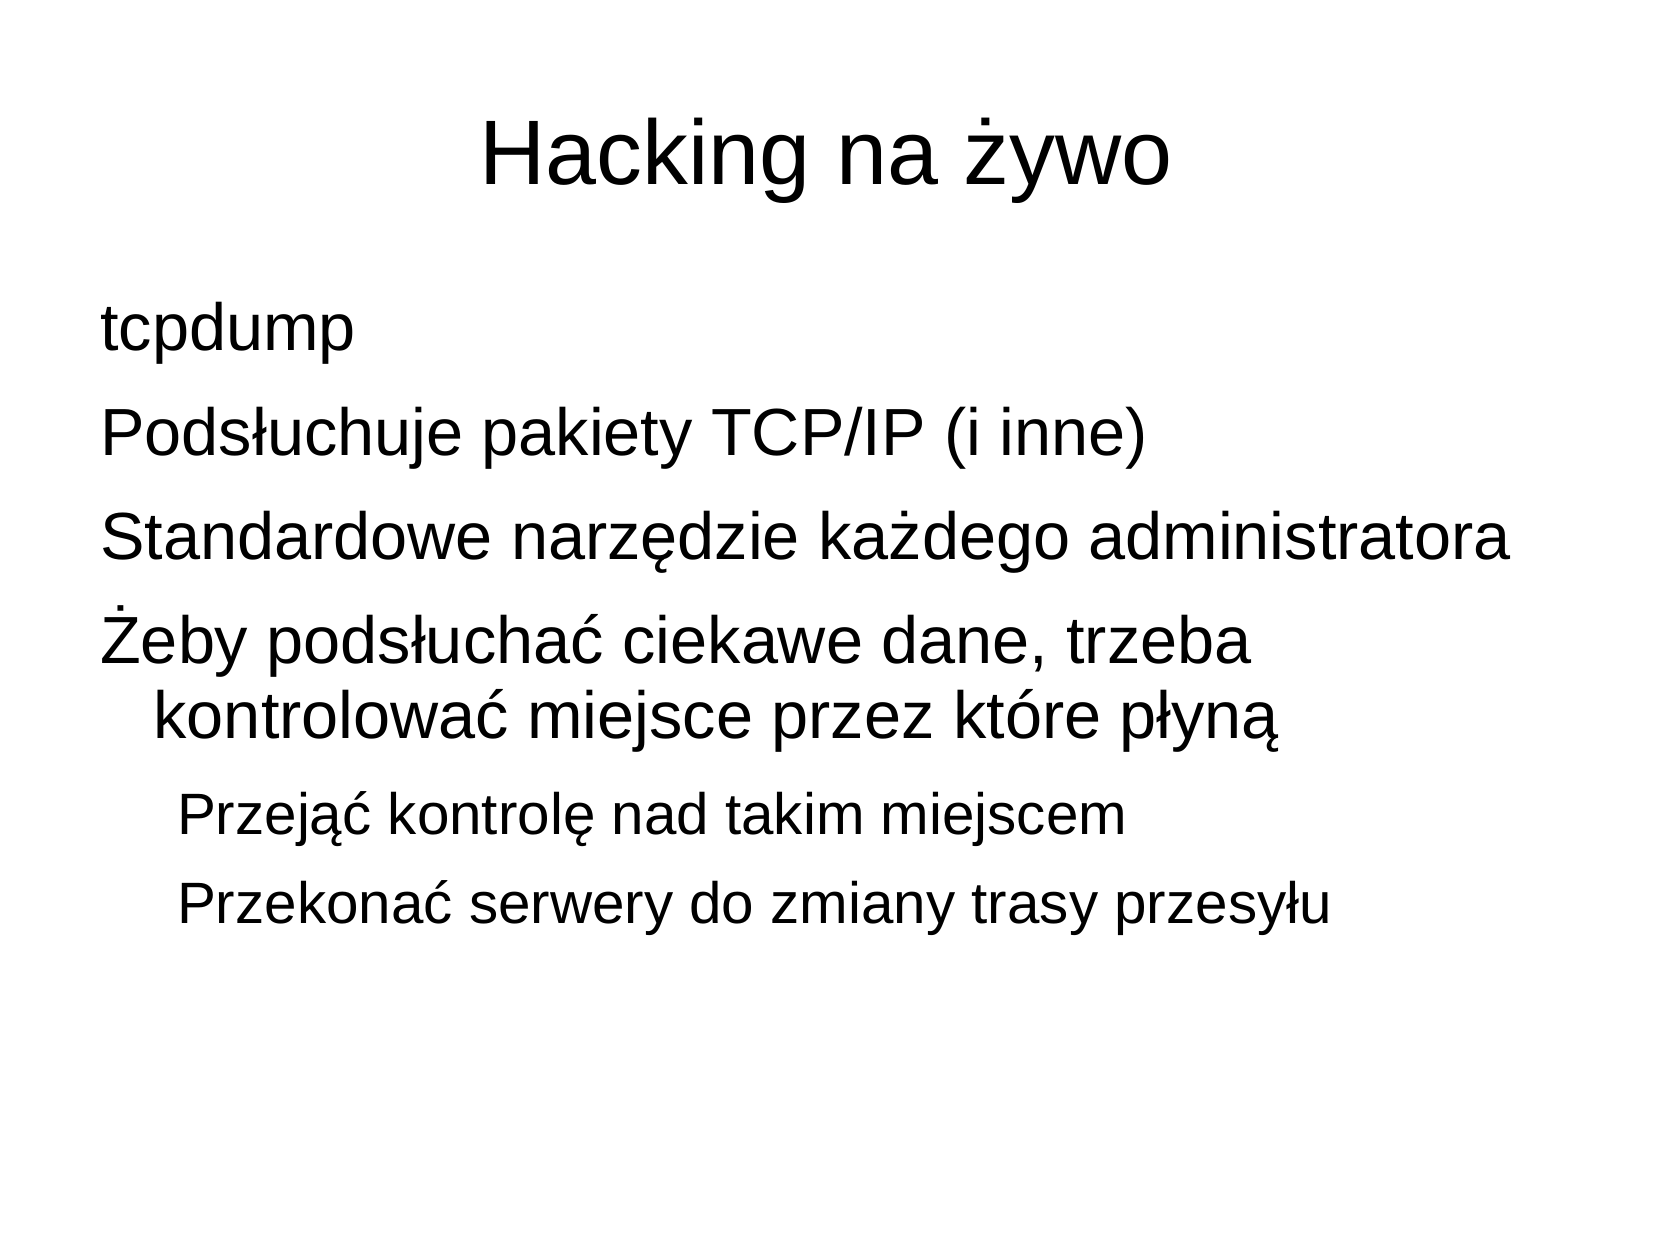

# Hacking na żywo
tcpdump
Podsłuchuje pakiety TCP/IP (i inne)
Standardowe narzędzie każdego administratora
Żeby podsłuchać ciekawe dane, trzeba kontrolować miejsce przez które płyną
Przejąć kontrolę nad takim miejscem
Przekonać serwery do zmiany trasy przesyłu